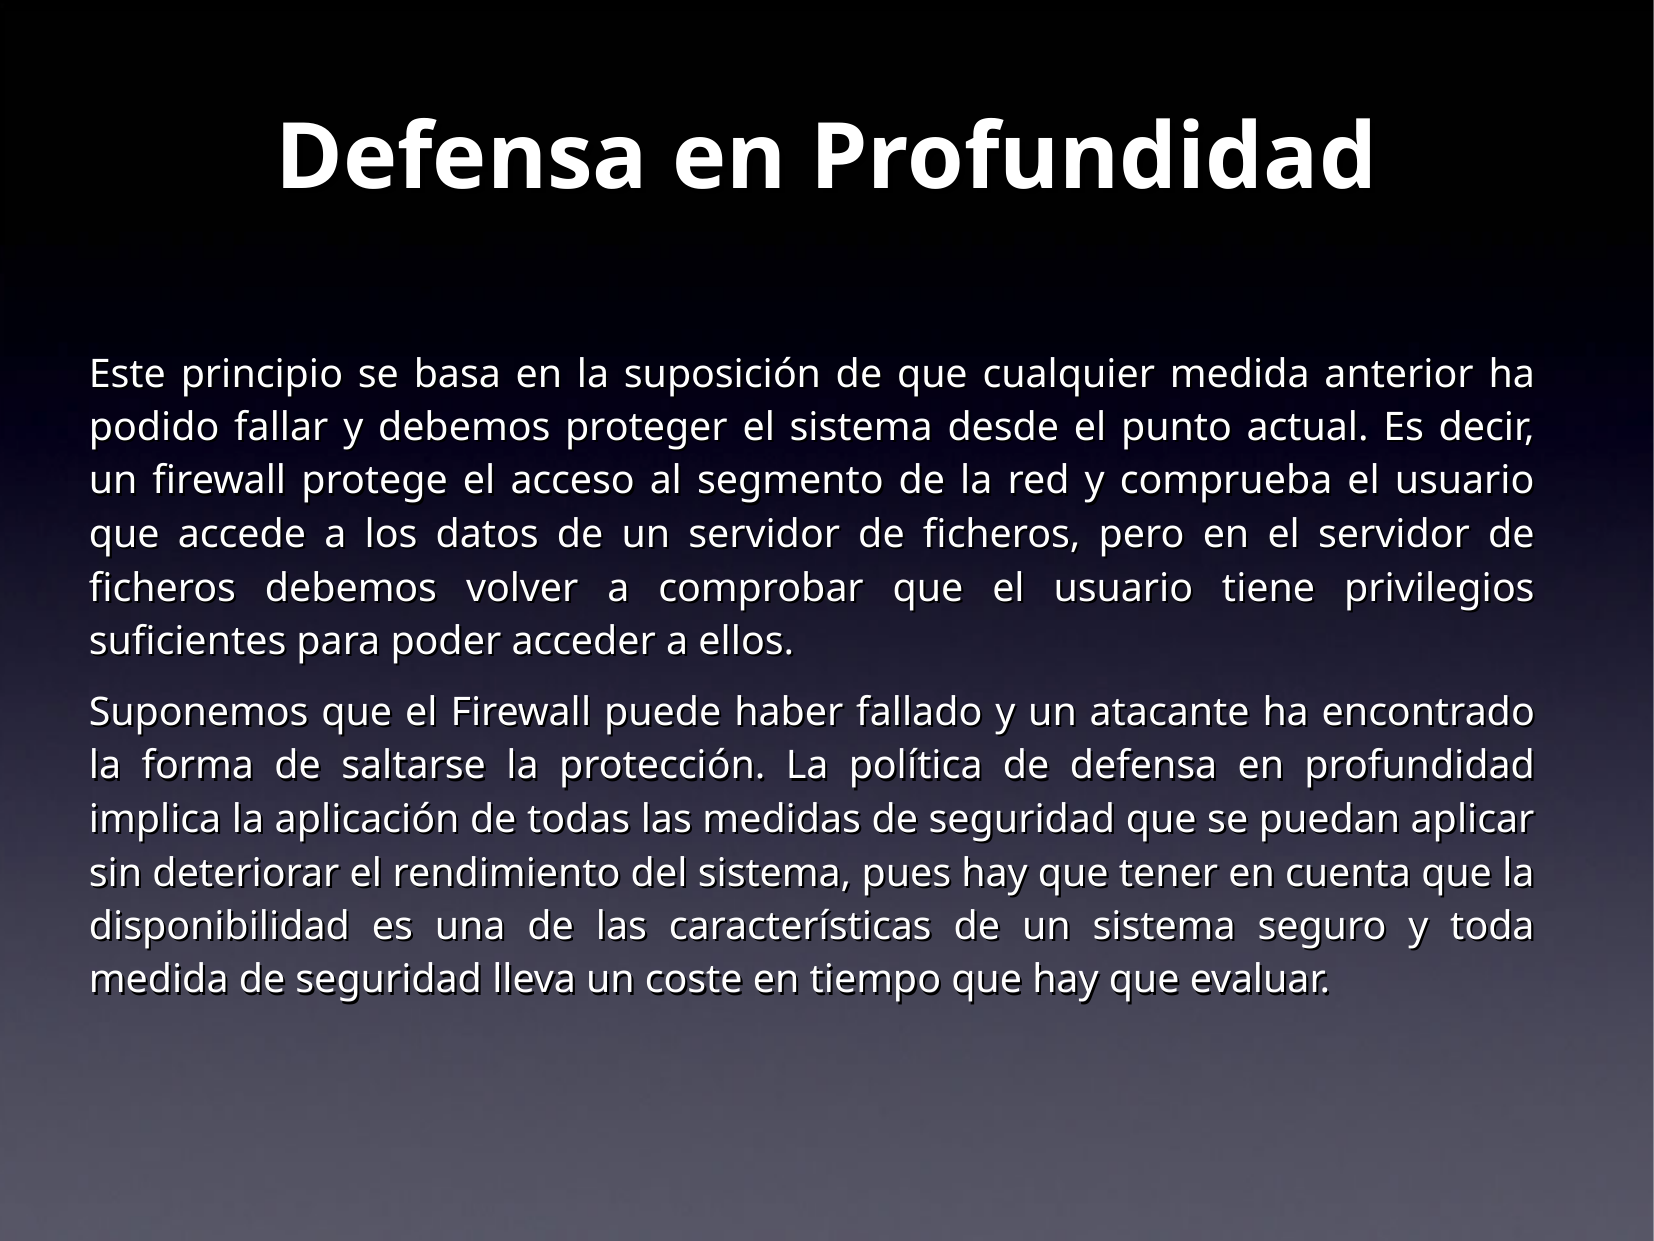

# Defensa en Profundidad
Este principio se basa en la suposición de que cualquier medida anterior ha podido fallar y debemos proteger el sistema desde el punto actual. Es decir, un firewall protege el acceso al segmento de la red y comprueba el usuario que accede a los datos de un servidor de ficheros, pero en el servidor de ficheros debemos volver a comprobar que el usuario tiene privilegios suficientes para poder acceder a ellos.
Suponemos que el Firewall puede haber fallado y un atacante ha encontrado la forma de saltarse la protección. La política de defensa en profundidad implica la aplicación de todas las medidas de seguridad que se puedan aplicar sin deteriorar el rendimiento del sistema, pues hay que tener en cuenta que la disponibilidad es una de las características de un sistema seguro y toda medida de seguridad lleva un coste en tiempo que hay que evaluar.